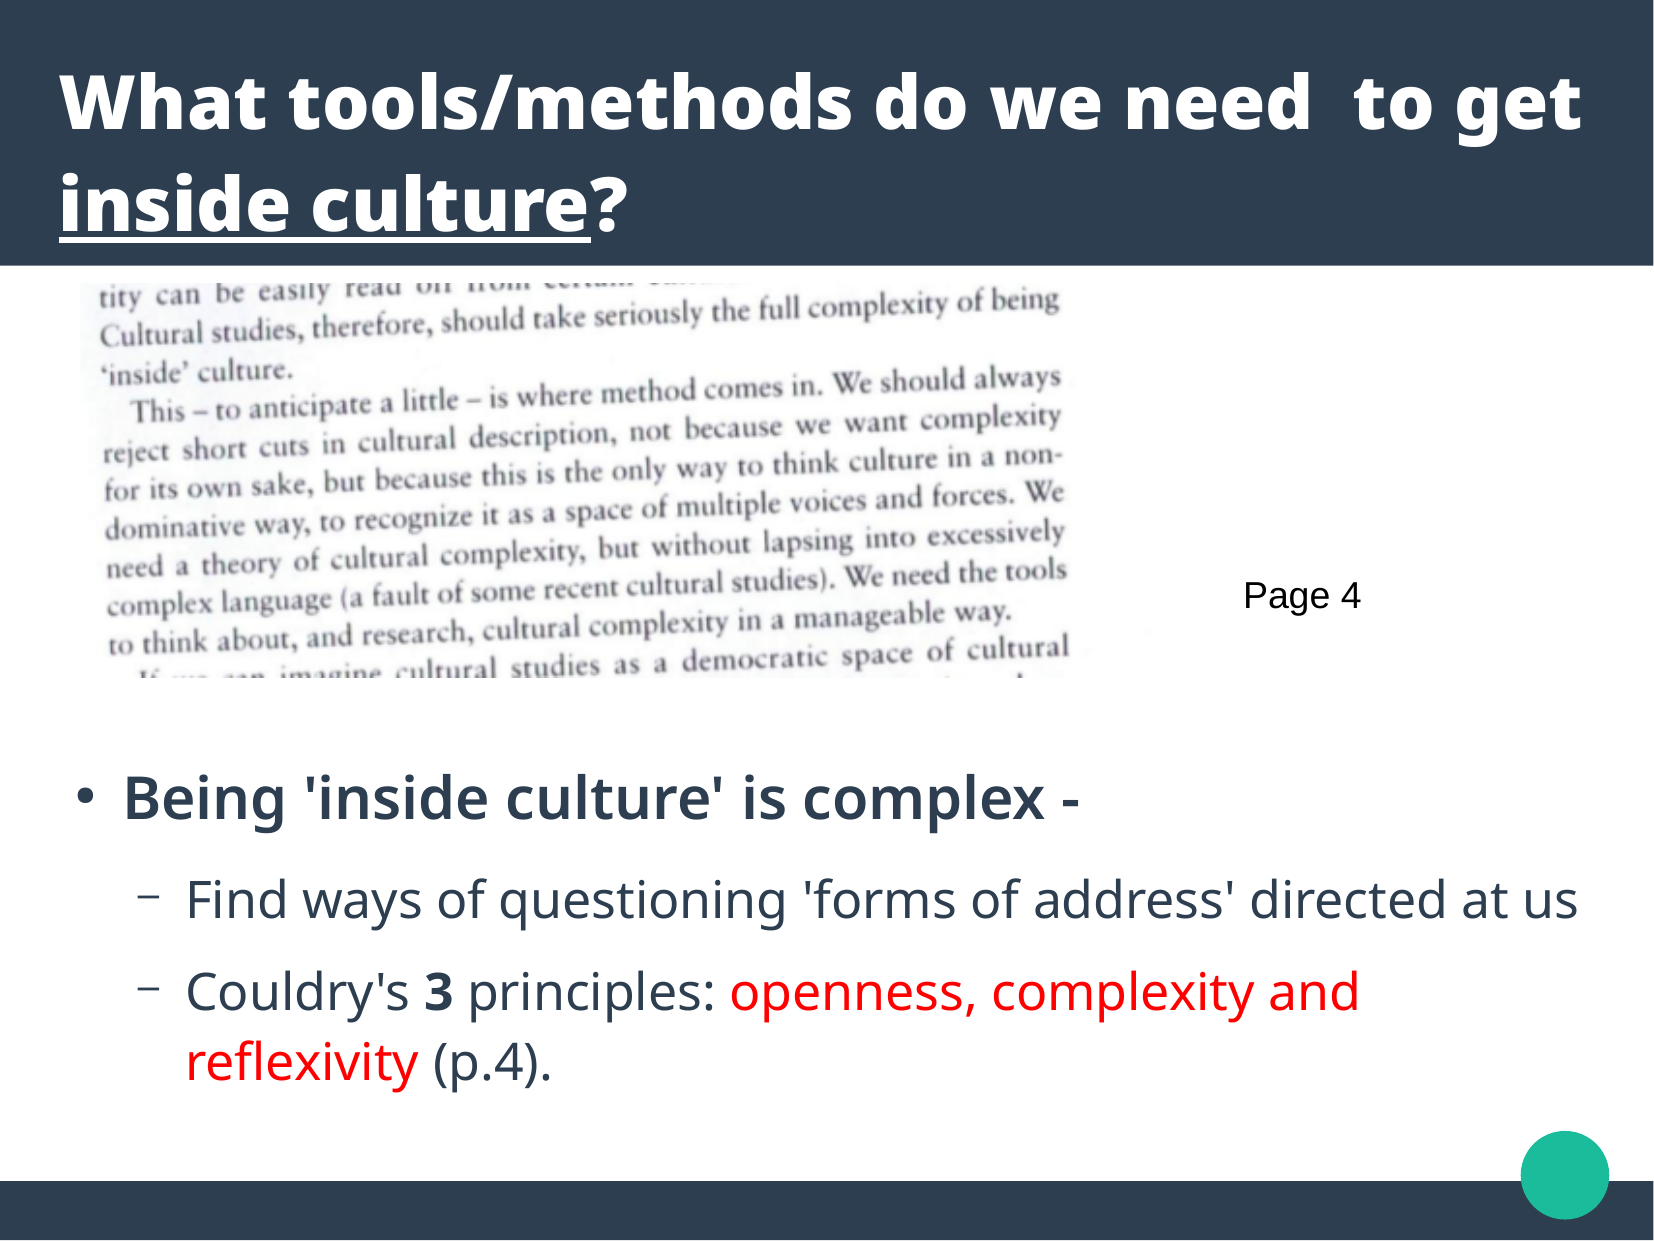

# What tools/methods do we need to get inside culture?
Page 4
Being 'inside culture' is complex -
Find ways of questioning 'forms of address' directed at us
Couldry's 3 principles: openness, complexity and reflexivity (p.4).